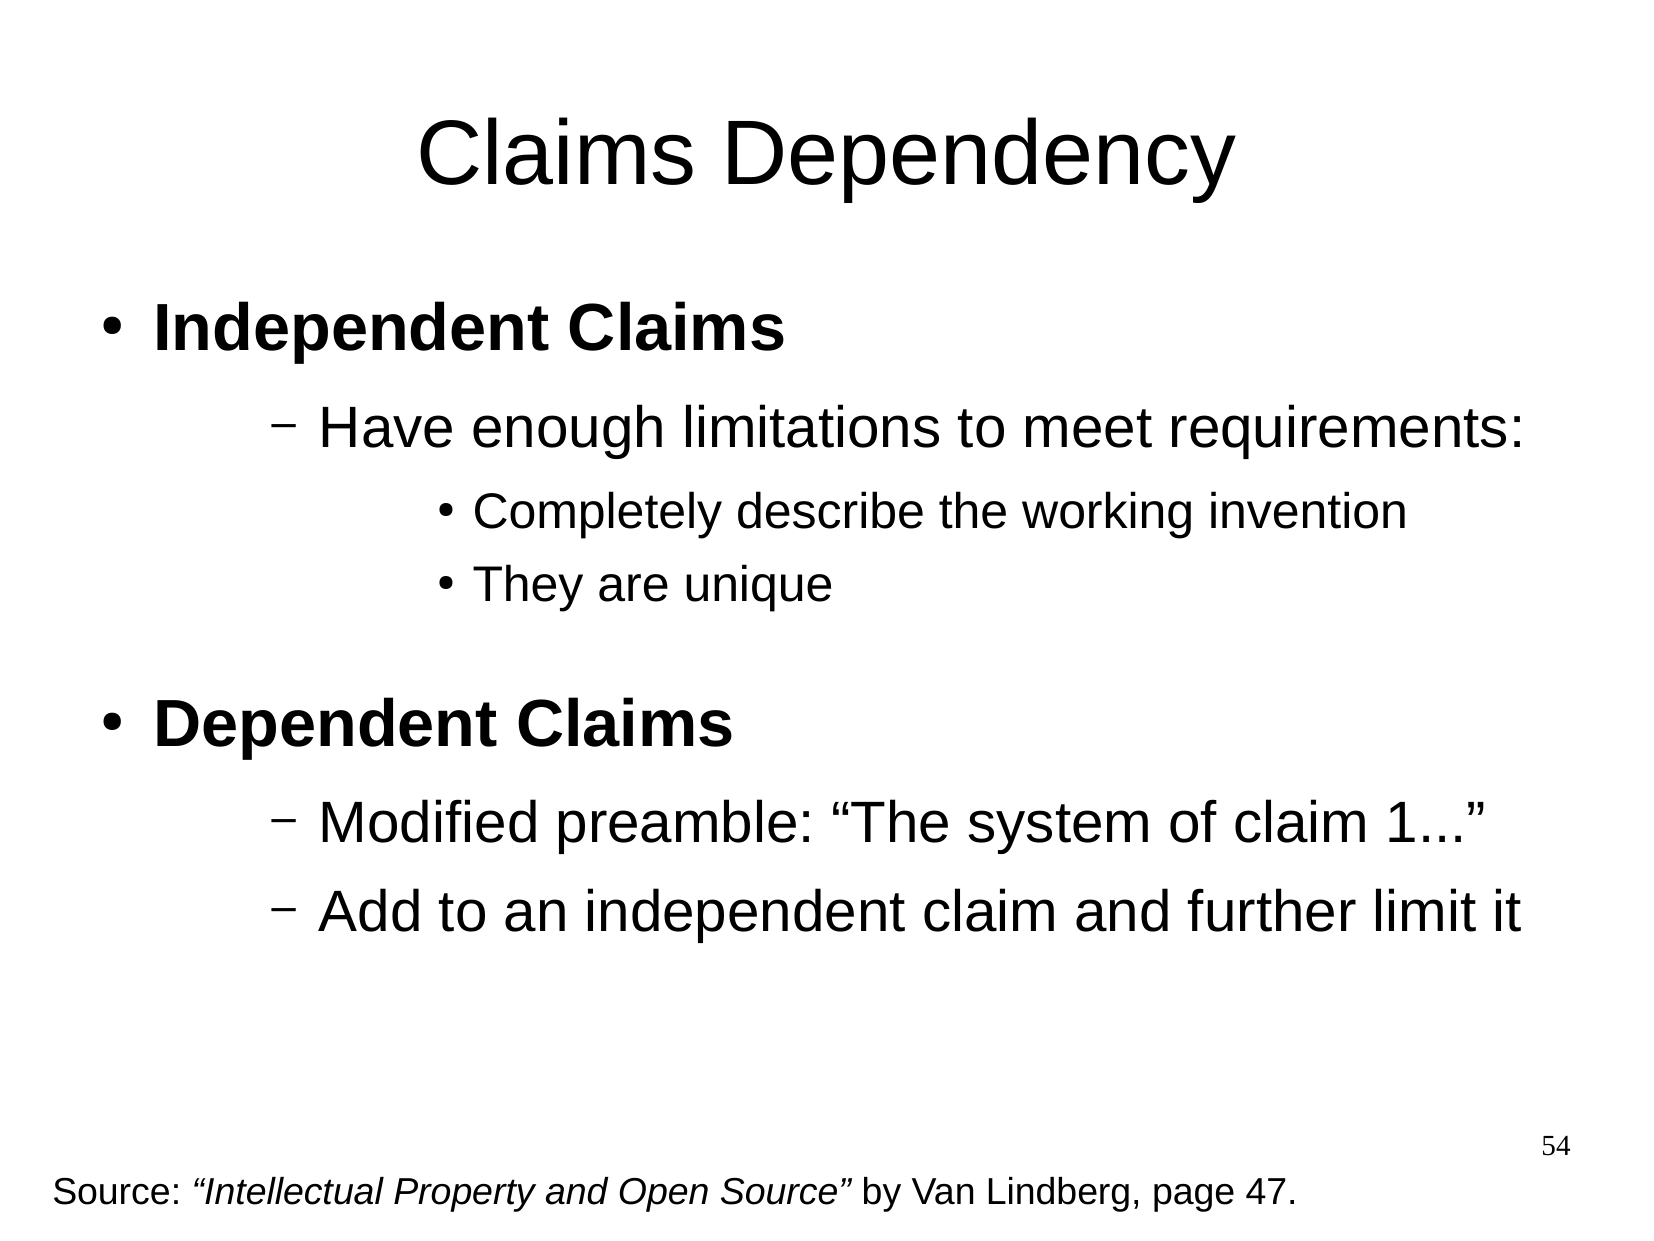

# Claims Dependency
Independent Claims
Have enough limitations to meet requirements:
Completely describe the working invention
They are unique
Dependent Claims
Modified preamble: “The system of claim 1...”
Add to an independent claim and further limit it
54
Source: “Intellectual Property and Open Source” by Van Lindberg, page 47.